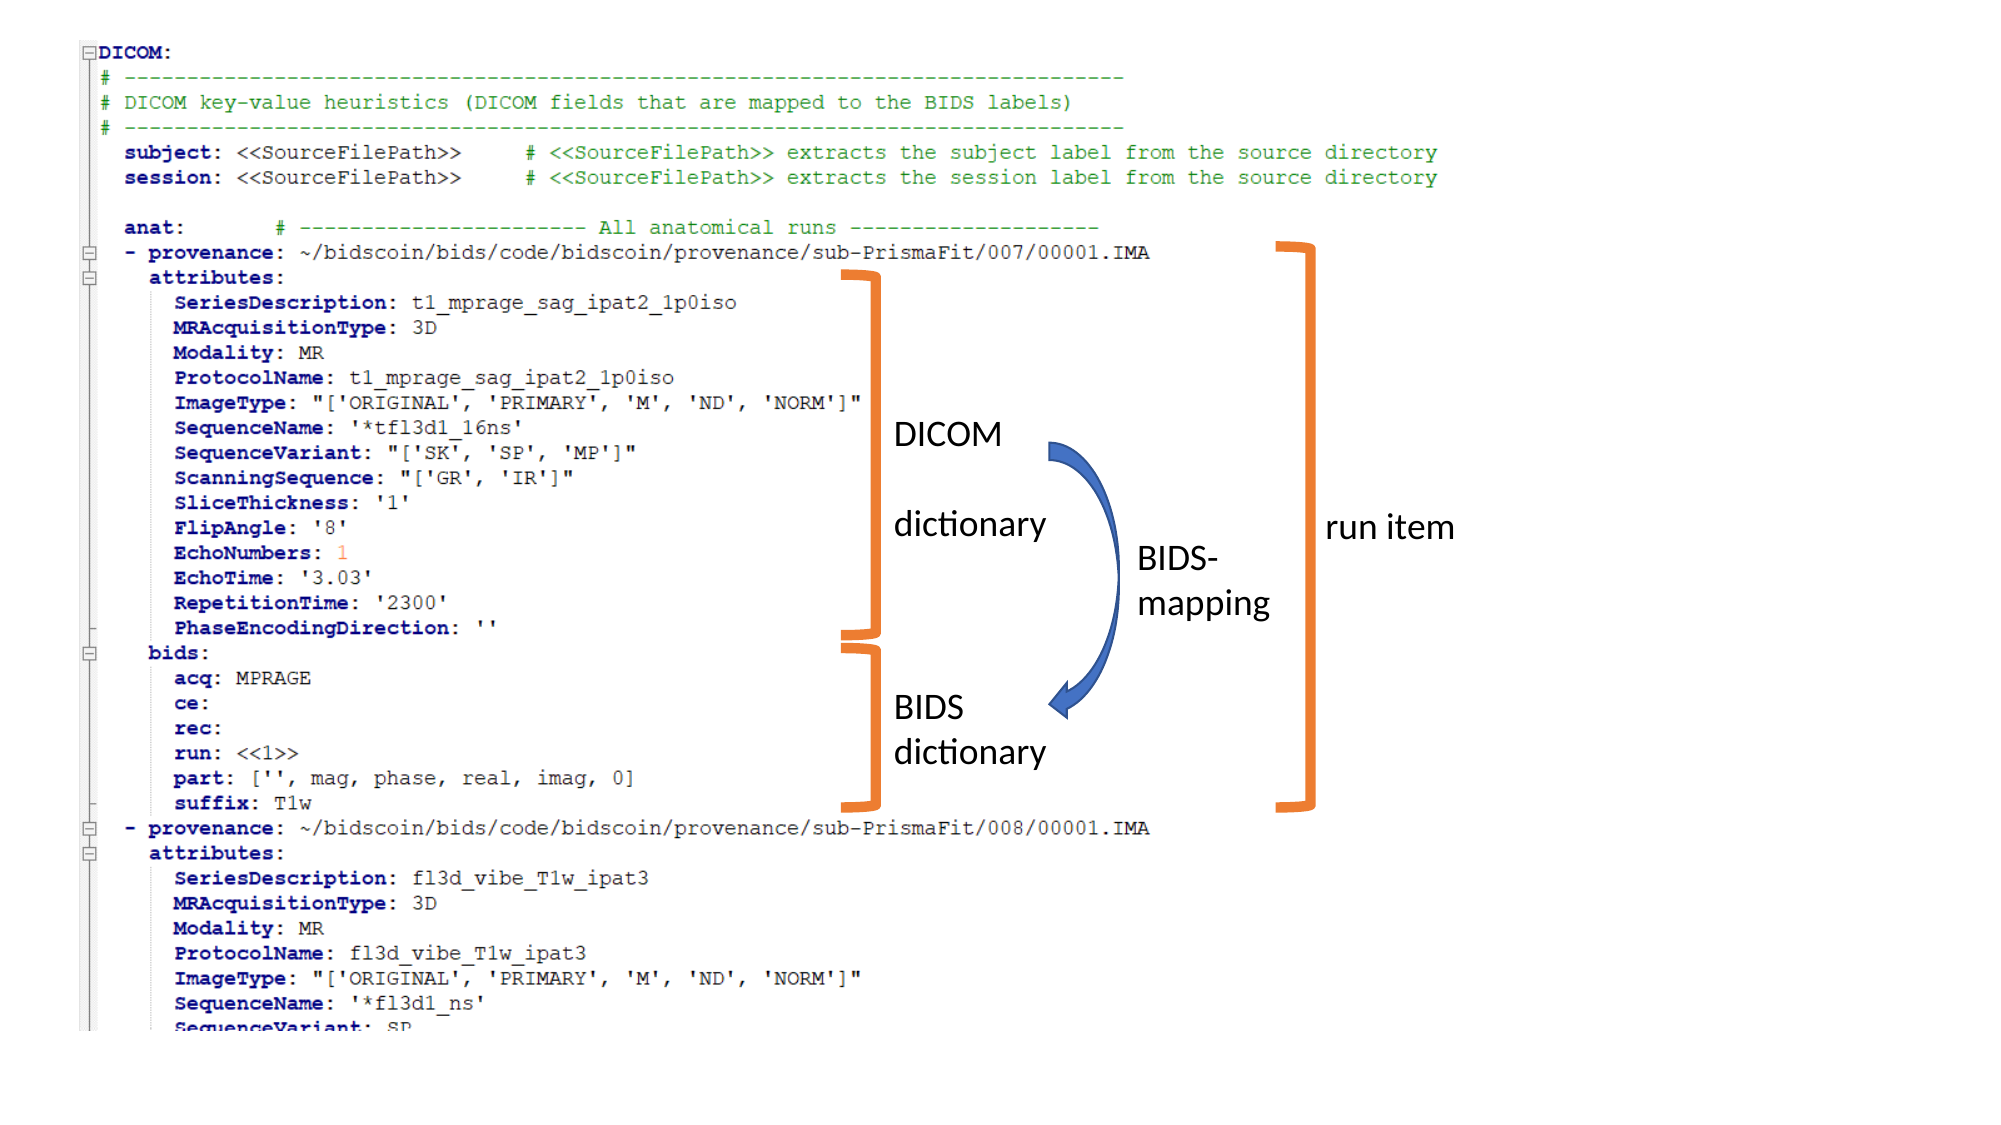

DICOM dictionary
run item
BIDS-mapping
BIDS dictionary